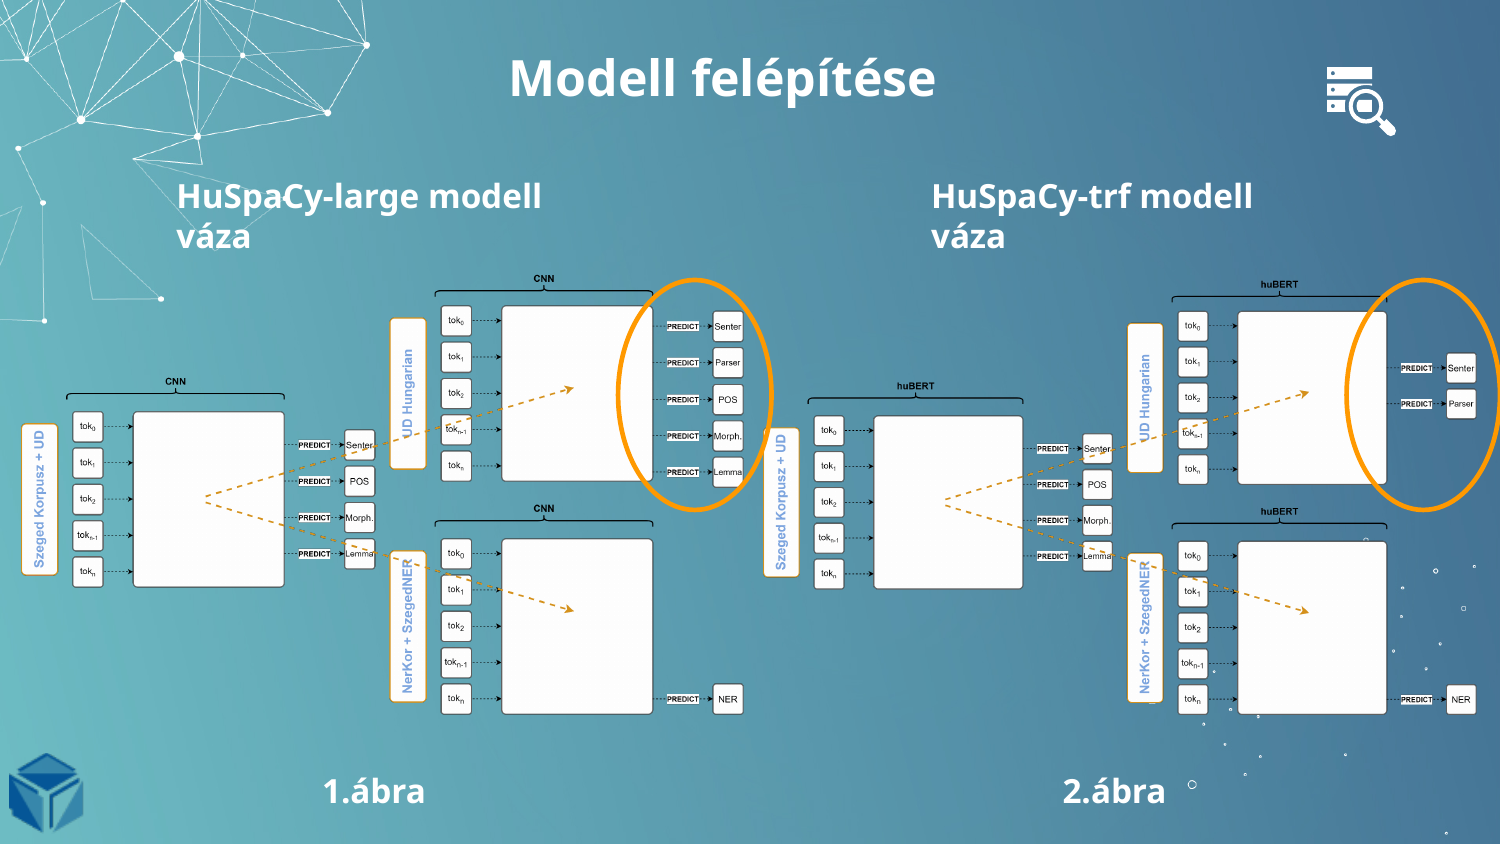

Modell felépítése
HuSpaCy-large modell váza
HuSpaCy-trf modell váza
1.ábra
2.ábra